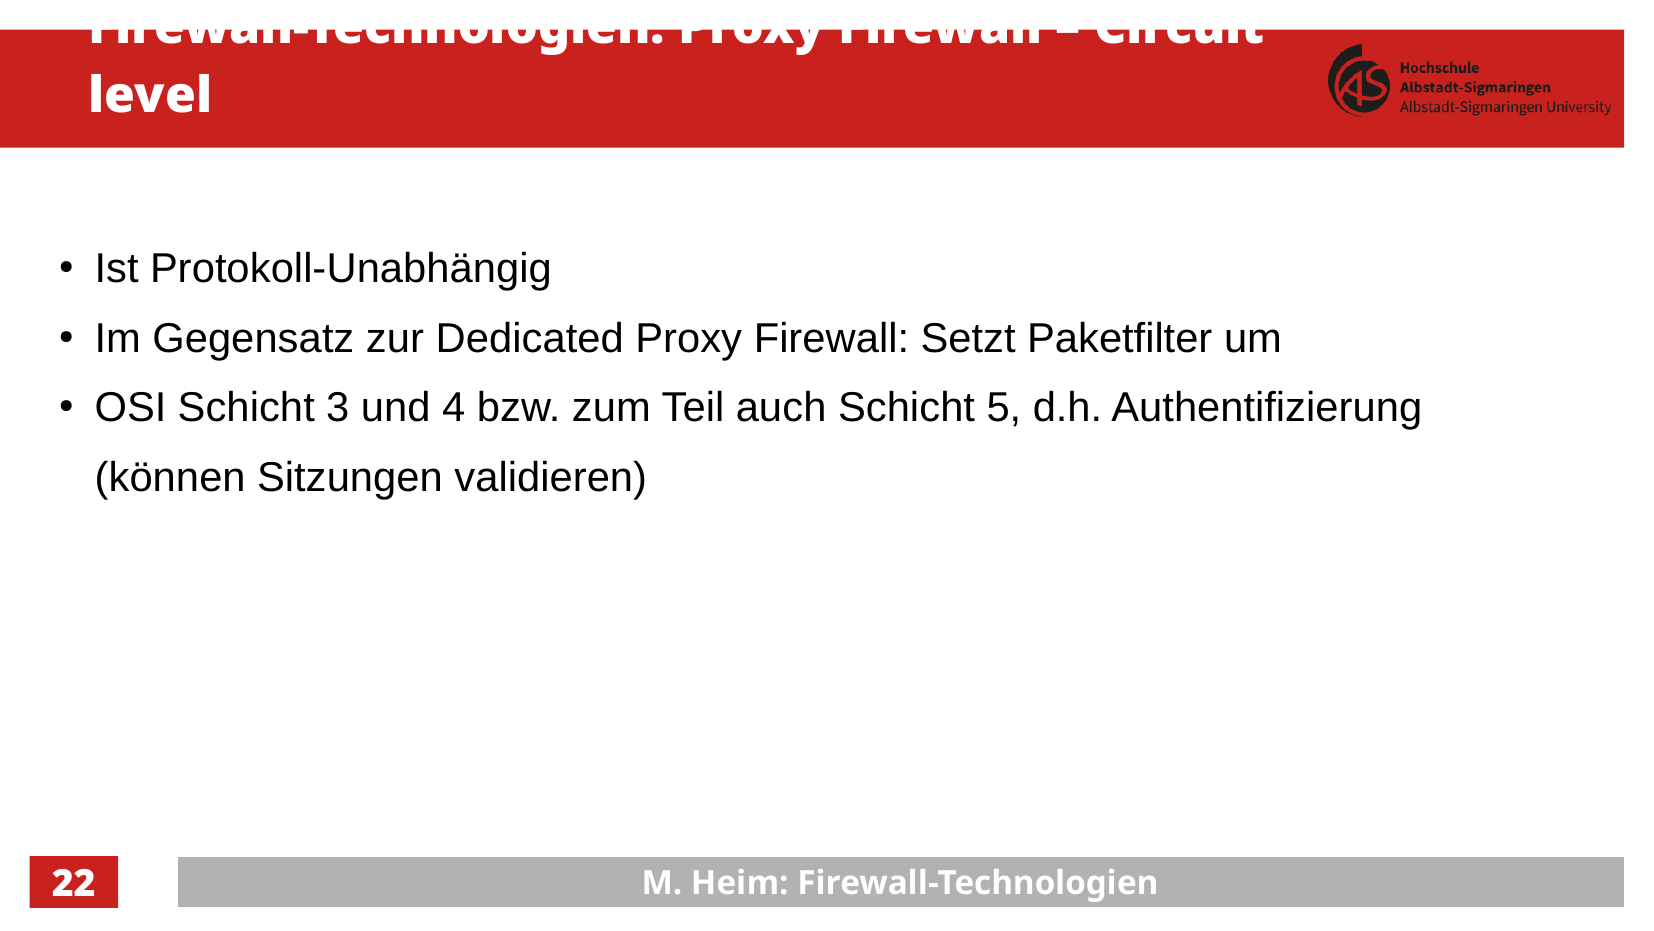

# Firewall-Technologien: Proxy Firewall – Circuit level
Ist Protokoll-Unabhängig
Im Gegensatz zur Dedicated Proxy Firewall: Setzt Paketfilter um
OSI Schicht 3 und 4 bzw. zum Teil auch Schicht 5, d.h. Authentifizierung (können Sitzungen validieren)
22